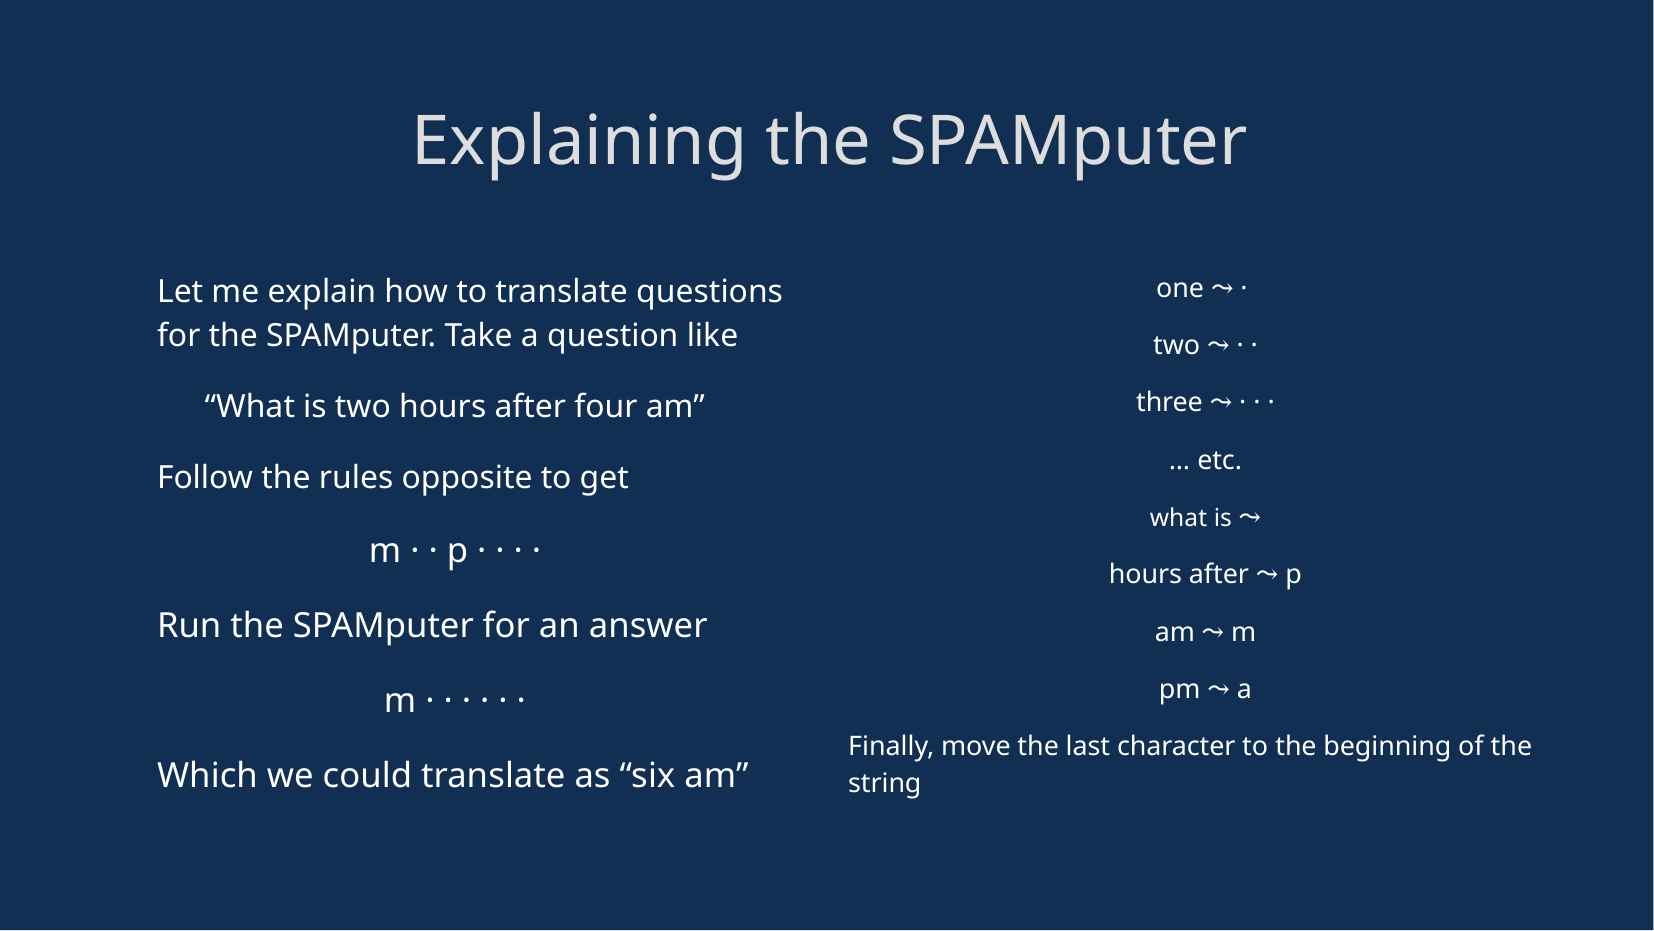

# Explaining the SPAMputer
Let me explain how to translate questions for the SPAMputer. Take a question like
“What is two hours after four am”
Follow the rules opposite to get
m · · p · · · ·
Run the SPAMputer for an answer
m · · · · · ·
Which we could translate as “six am”
one ⤳ ·
two ⤳ · ·
three ⤳ · · ·
… etc.
what is ⤳
hours after ⤳ p
am ⤳ m
pm ⤳ a
Finally, move the last character to the beginning of the string